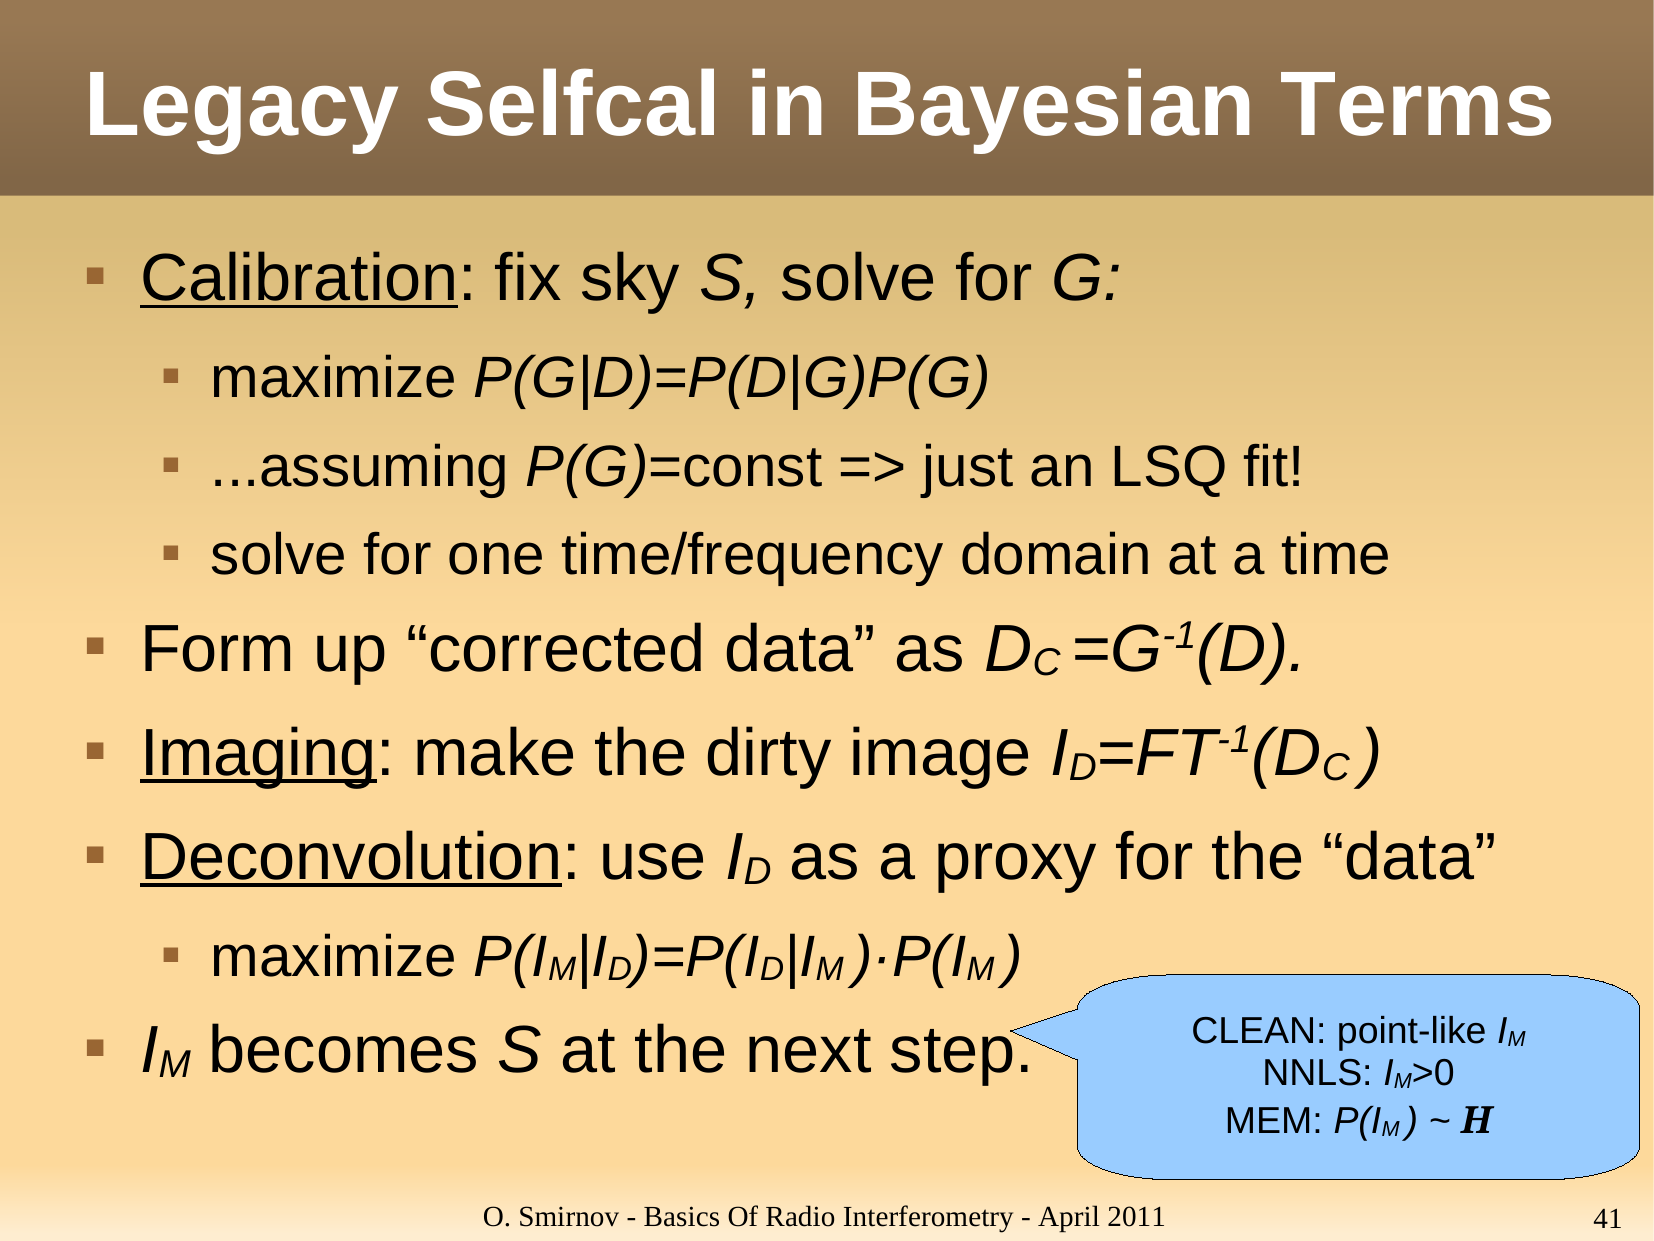

# Legacy Selfcal in Bayesian Terms
Calibration: fix sky S, solve for G:
maximize P(G|D)=P(D|G)P(G)
...assuming P(G)=const => just an LSQ fit!
solve for one time/frequency domain at a time
Form up “corrected data” as DC =G-1(D).
Imaging: make the dirty image ID=FT-1(DC )
Deconvolution: use ID as a proxy for the “data”
maximize P(IM|ID)=P(ID|IM )·P(IM )
IM becomes S at the next step.
CLEAN: point-like IM
NNLS: IM>0
MEM: P(IM ) ~ H
O. Smirnov - Basics Of Radio Interferometry - April 2011
41